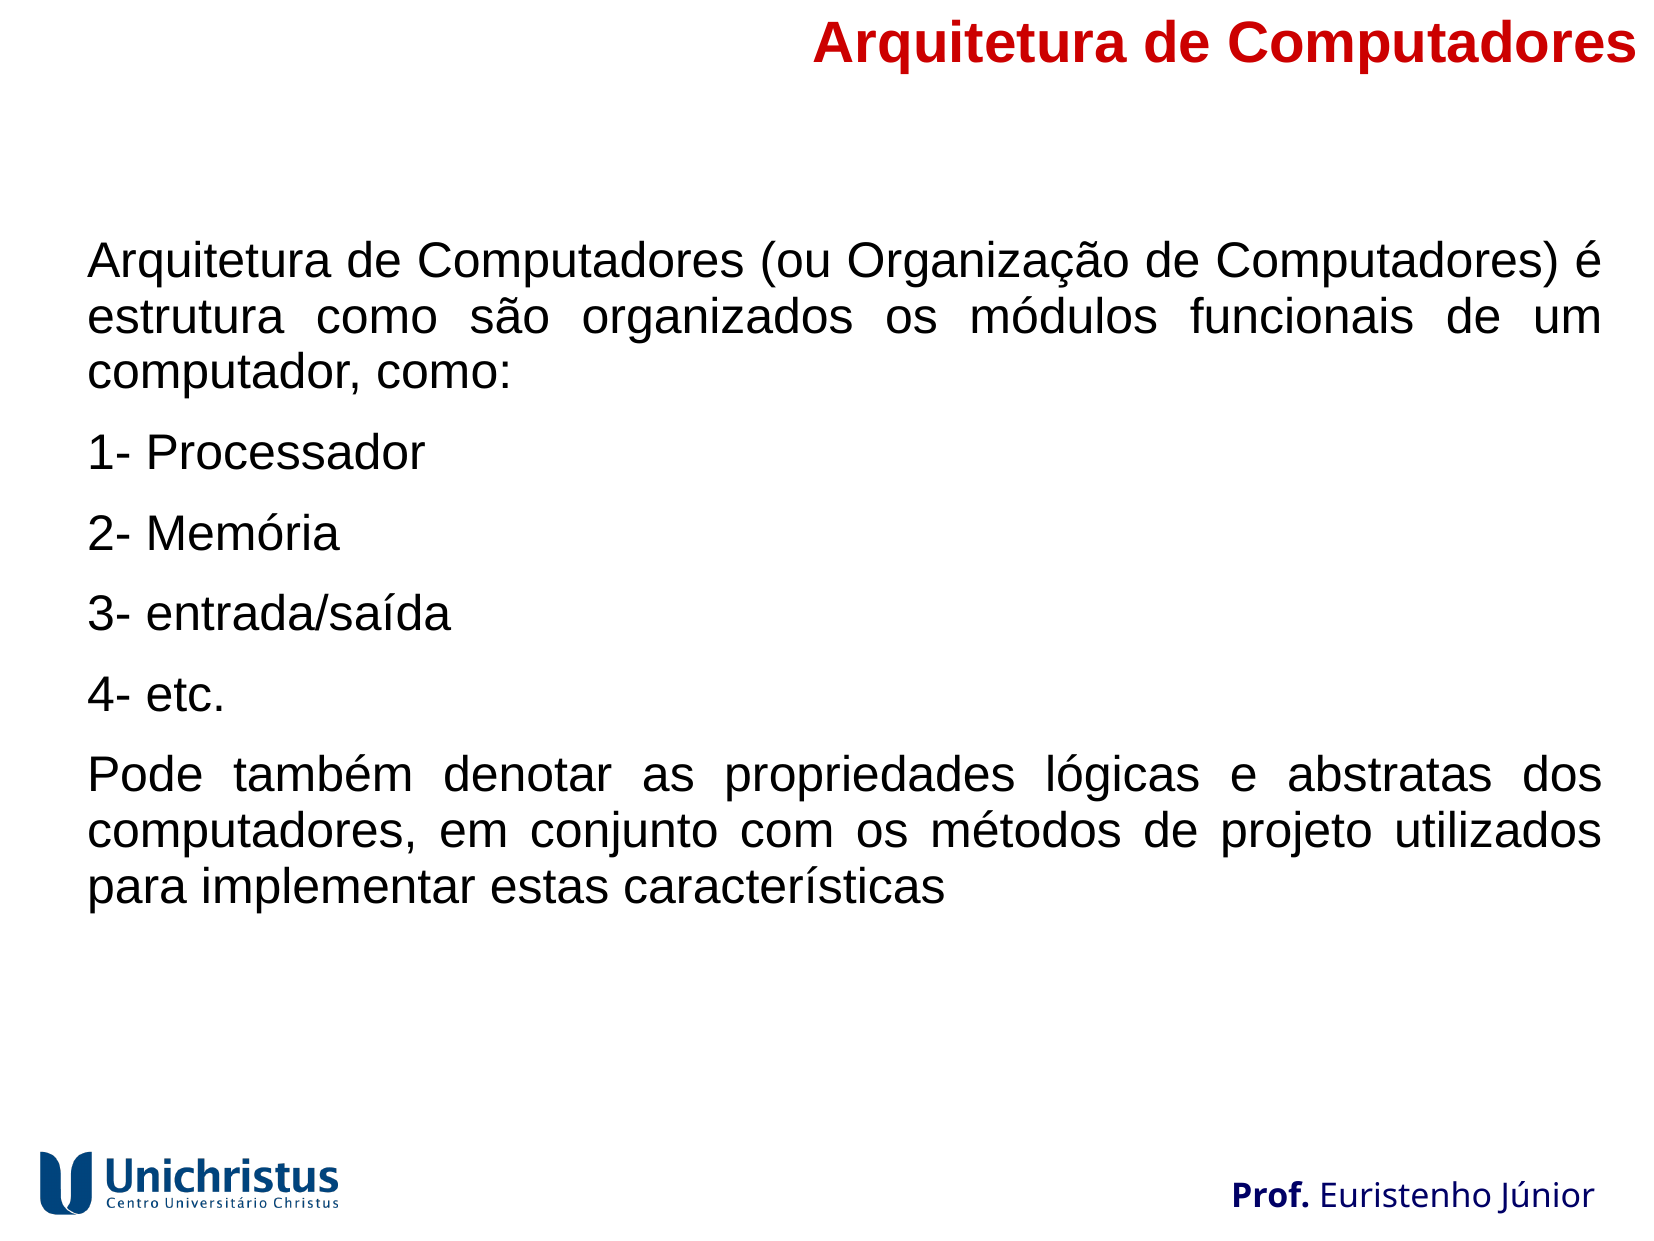

Arquitetura de Computadores
Arquitetura de Computadores (ou Organização de Computadores) é estrutura como são organizados os módulos funcionais de um computador, como:
1- Processador
2- Memória
3- entrada/saída
4- etc.
Pode também denotar as propriedades lógicas e abstratas dos computadores, em conjunto com os métodos de projeto utilizados para implementar estas características
Prof. Euristenho Júnior